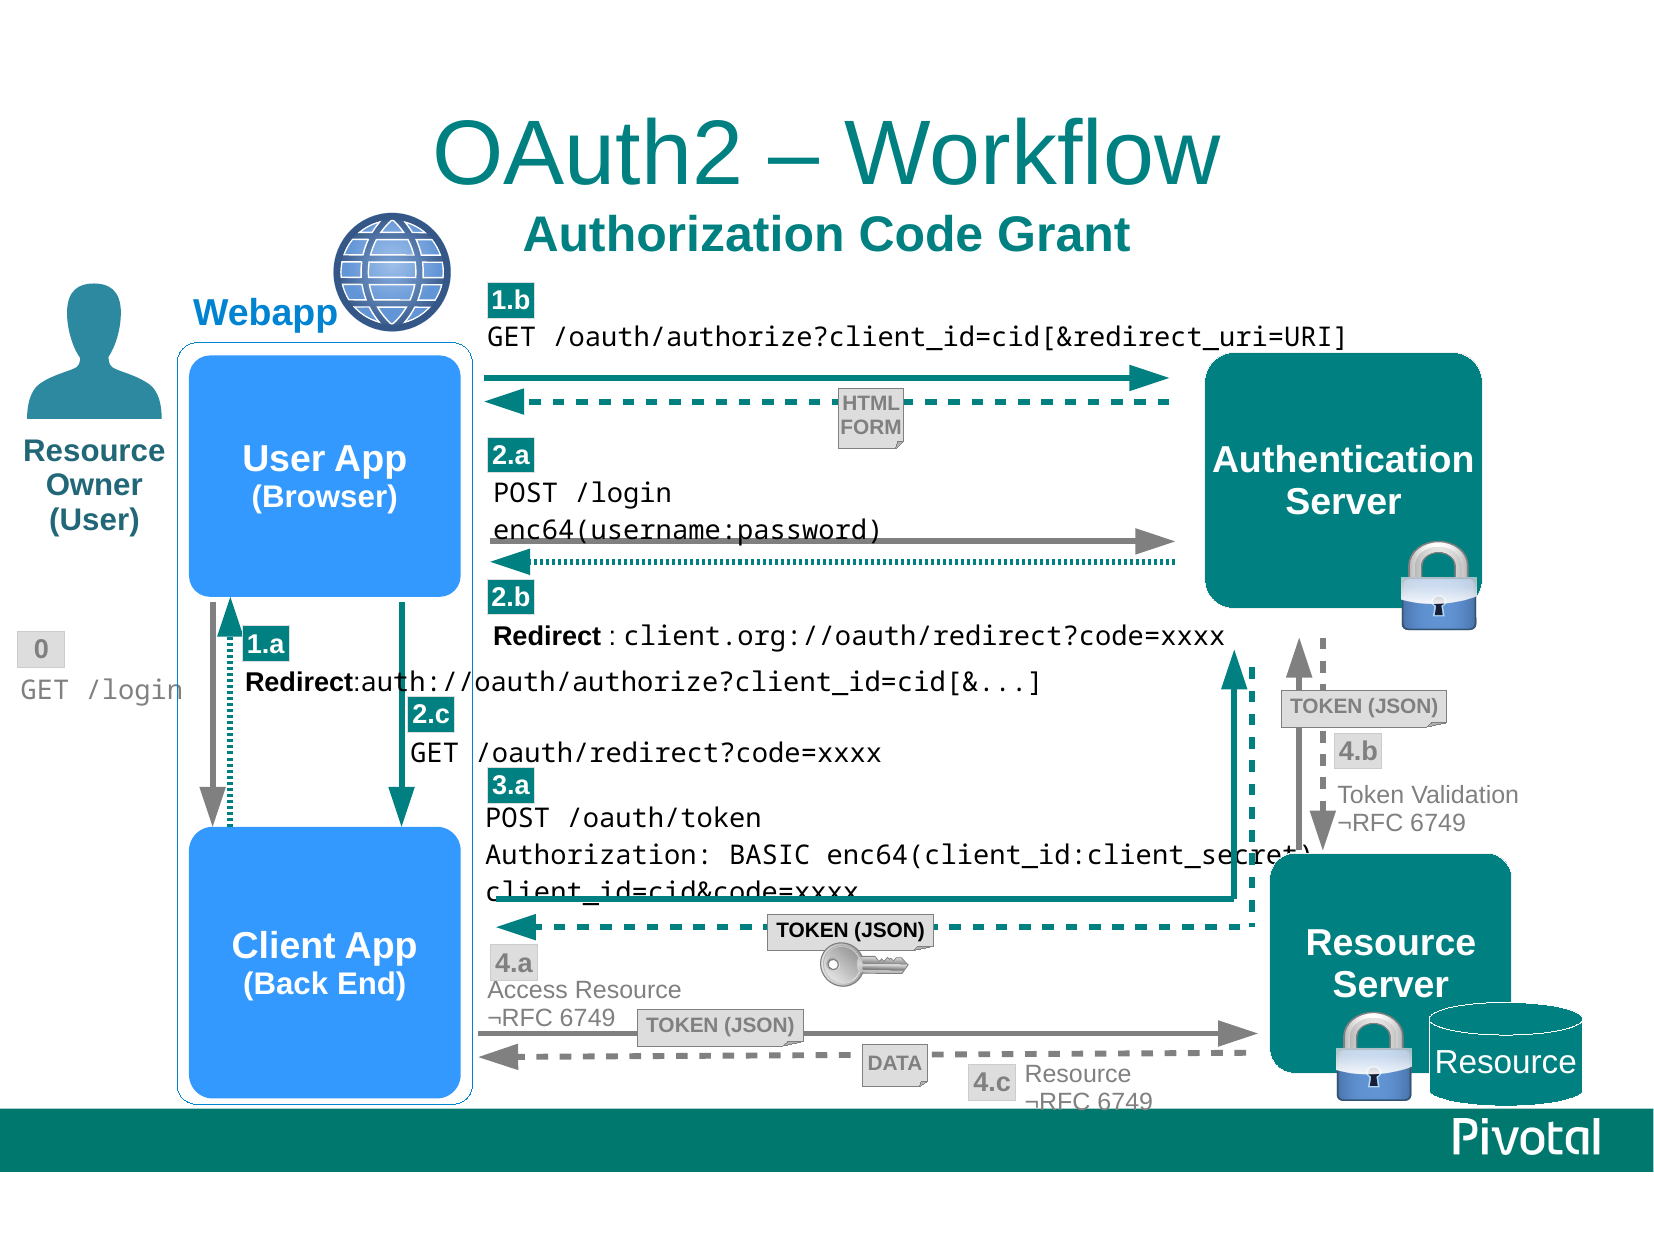

# OAuth2 – Workflow
Authorization Code Grant
1.b
GET /oauth/authorize?client_id=cid[&redirect_uri=URI]
1.b
Webapp
Authentication
Server
User App
(Browser)
HTML
FORM
Resource
Owner (User)
2.a
POST /login
enc64(username:password)
2.b
Redirect : client.org://oauth/redirect?code=xxxx
1.a
0
Redirect:auth://oauth/authorize?client_id=cid[&...]
GET /login
TOKEN (JSON)
2.c
GET /oauth/redirect?code=xxxx
4.b
3.a
Token Validation
¬RFC 6749
POST /oauth/token
Authorization: BASIC enc64(client_id:client_secret)
client_id=cid&code=xxxx
Client App
(Back End)
Resource
Server
TOKEN (JSON)
4.a
Access Resource ¬RFC 6749
Resource
TOKEN (JSON)
DATA
Resource
¬RFC 6749
4.c